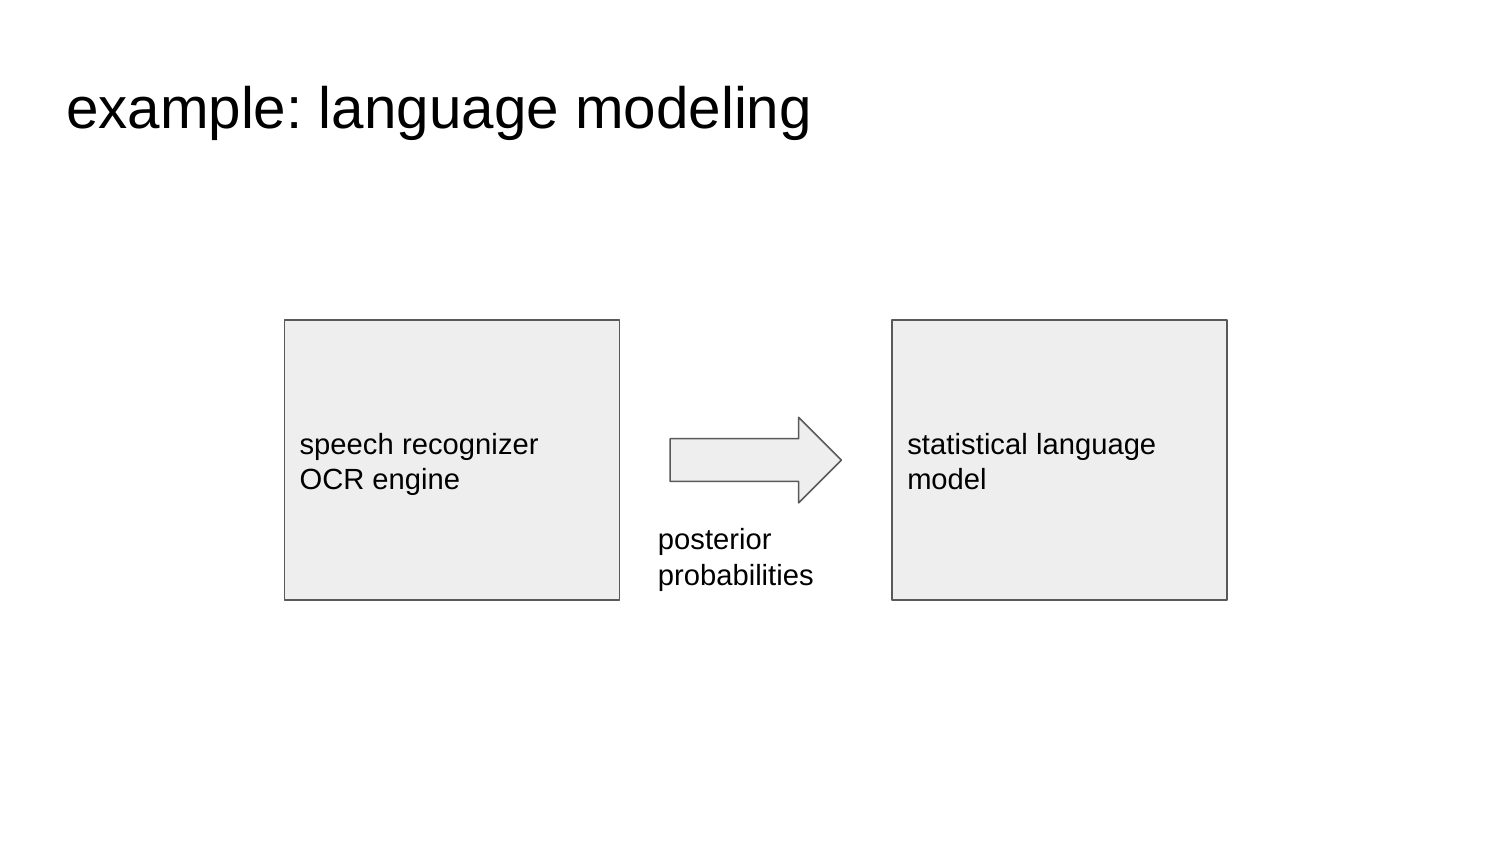

# example: language modeling
speech recognizer
OCR engine
statistical language model
posterior probabilities